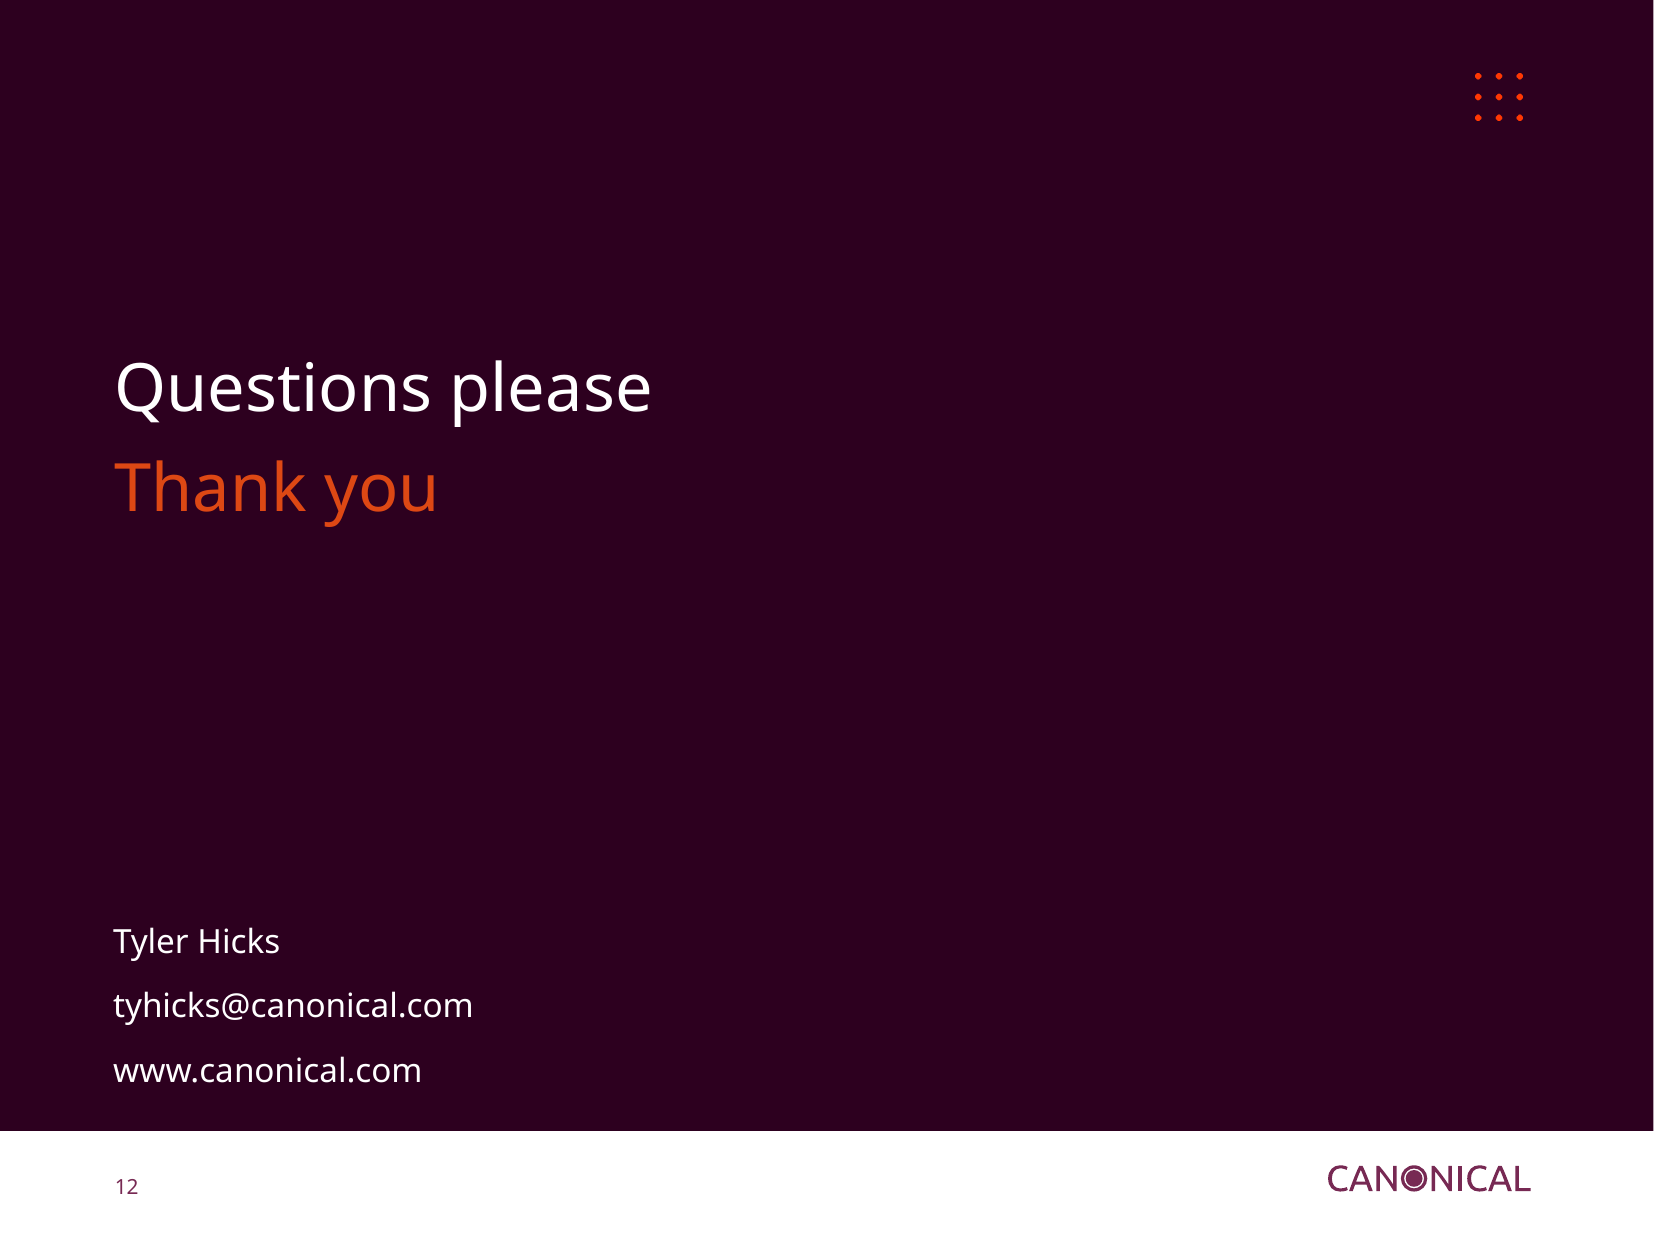

# Questions please Thank you
Tyler Hicks
tyhicks@canonical.com
www.canonical.com